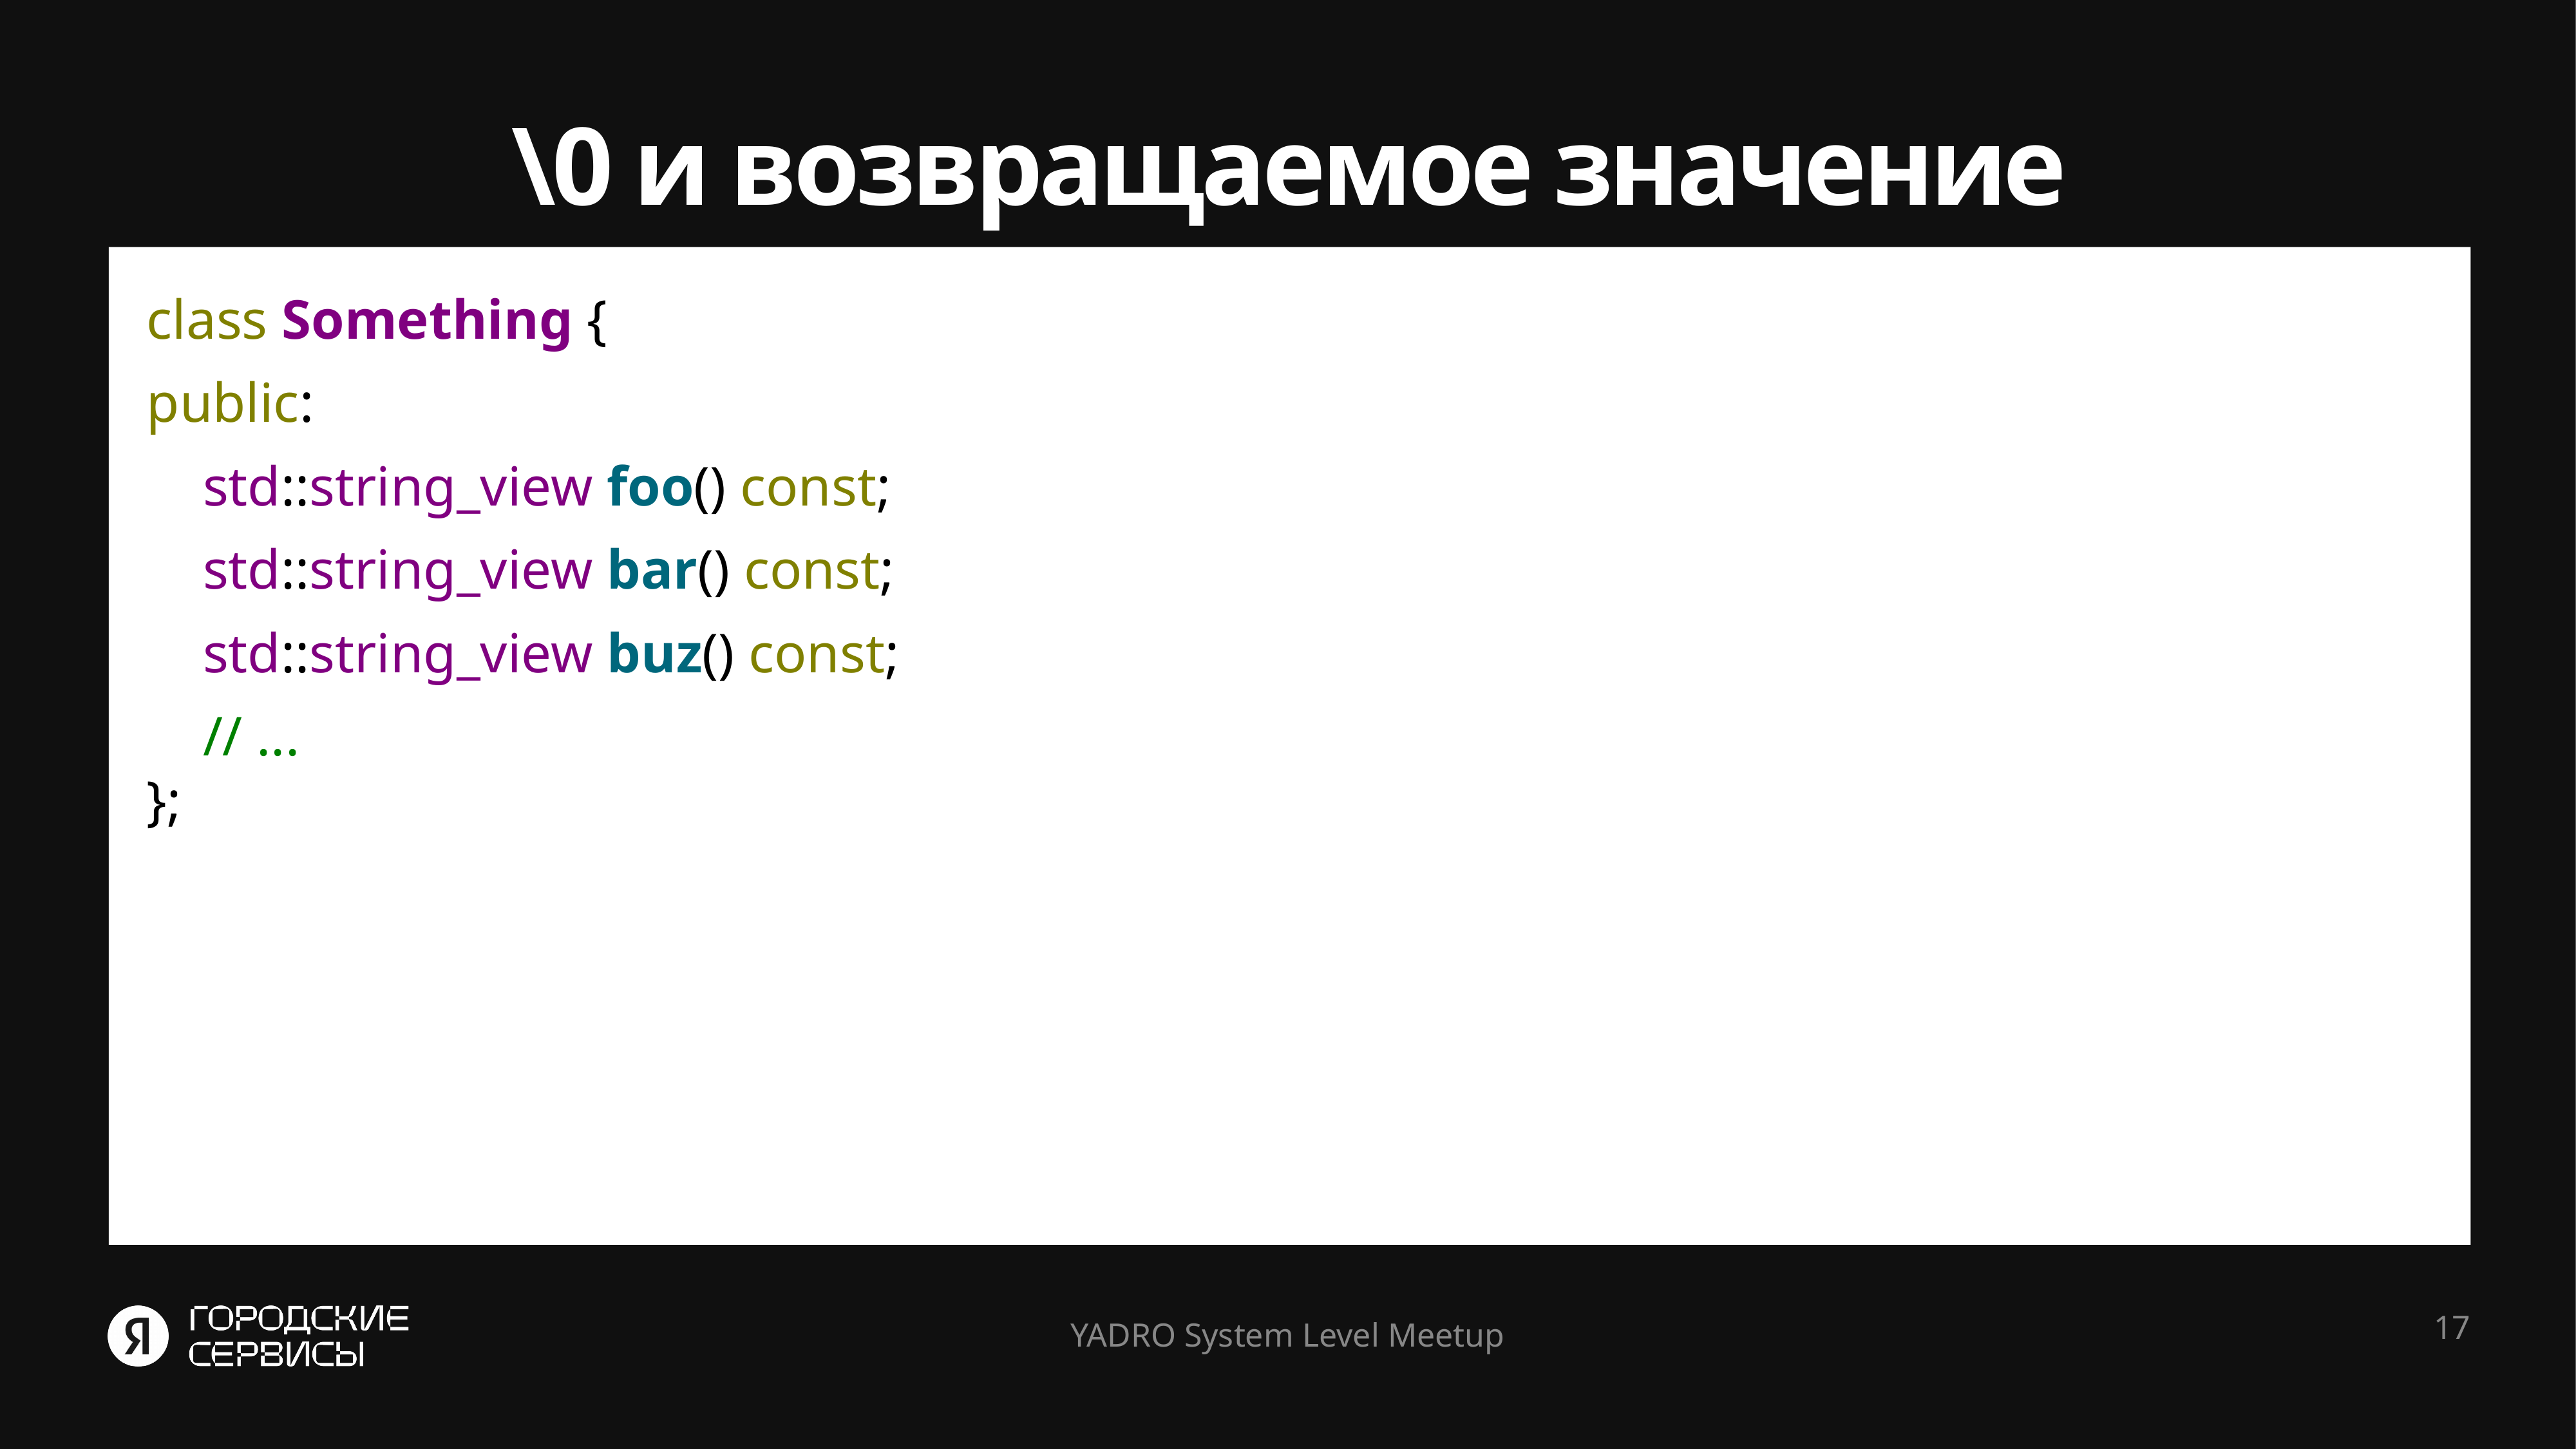

\0 и возвращаемое значение
# class Something {
public:
 std::string_view foo() const;
 std::string_view bar() const;
 std::string_view buz() const;
 // ...
};
YADRO System Level Meetup